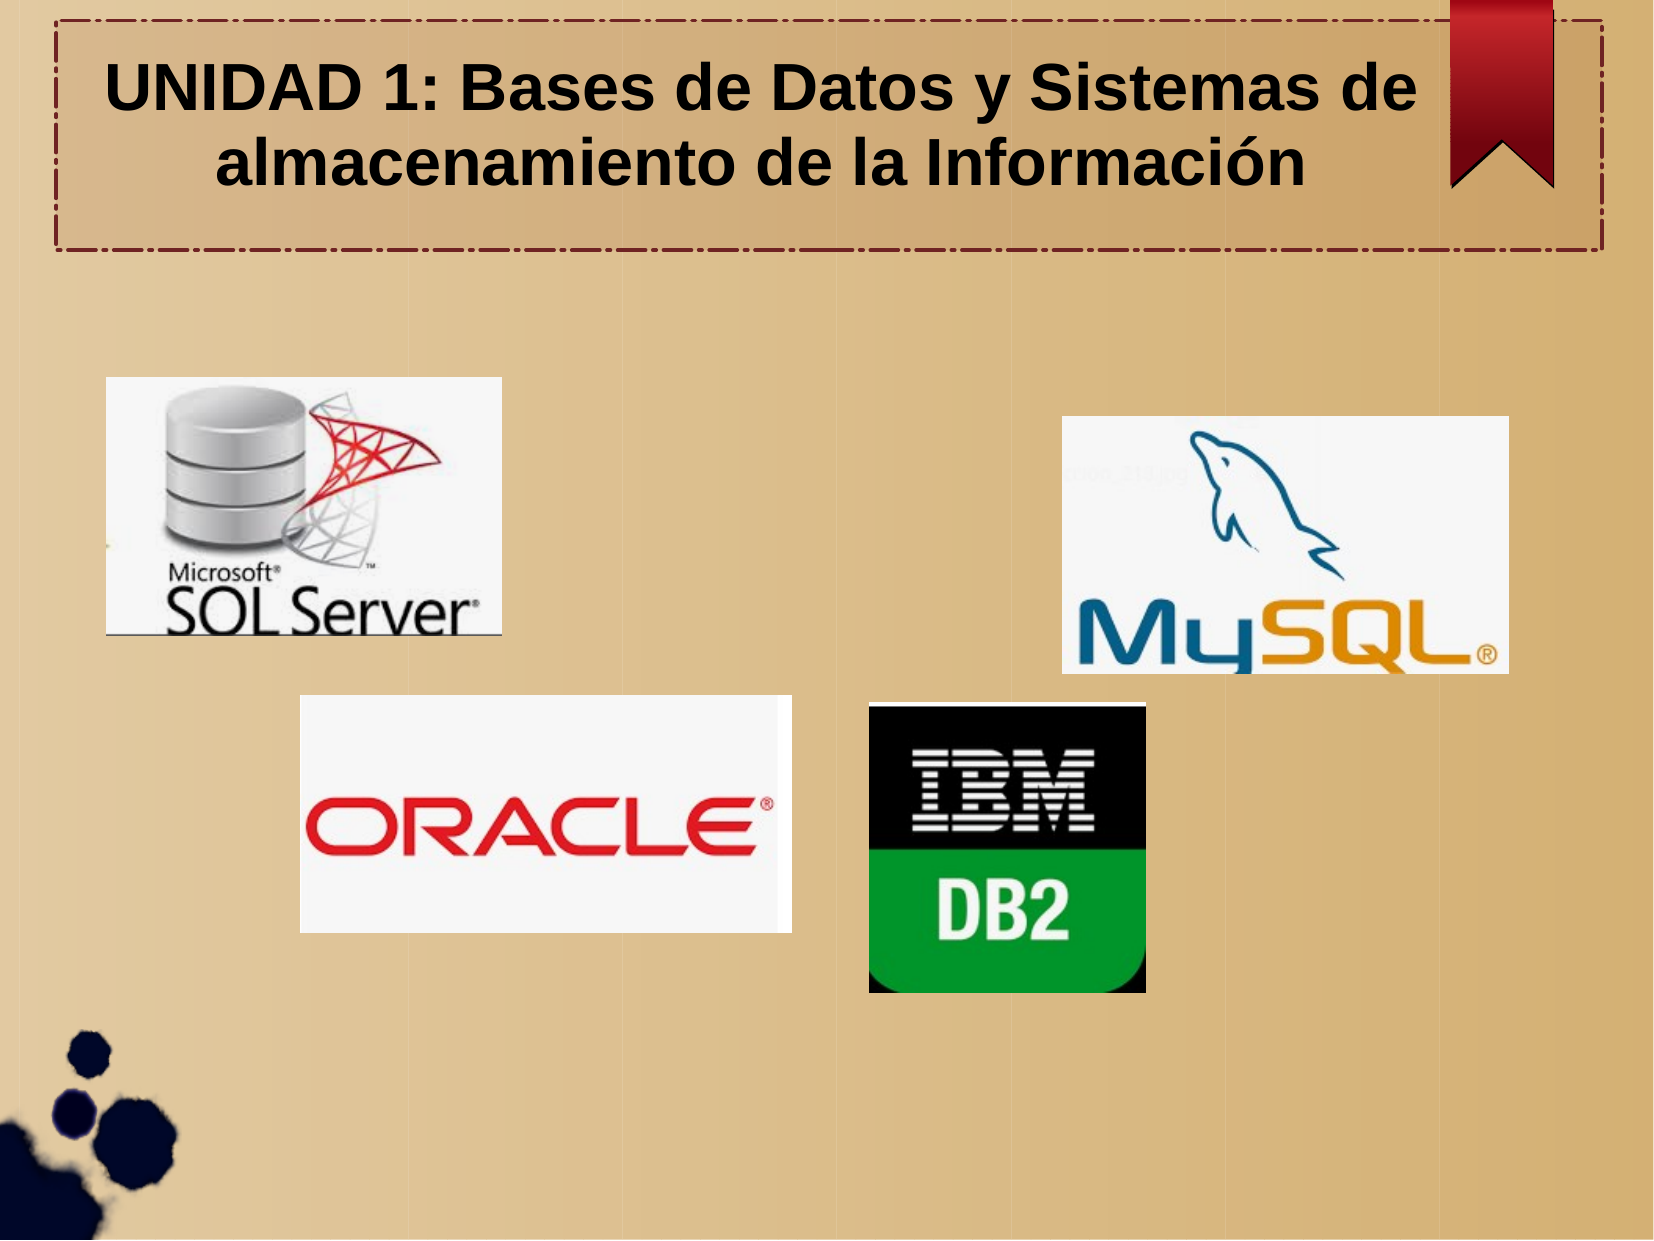

# UNIDAD 1: Bases de Datos y Sistemas de almacenamiento de la Información